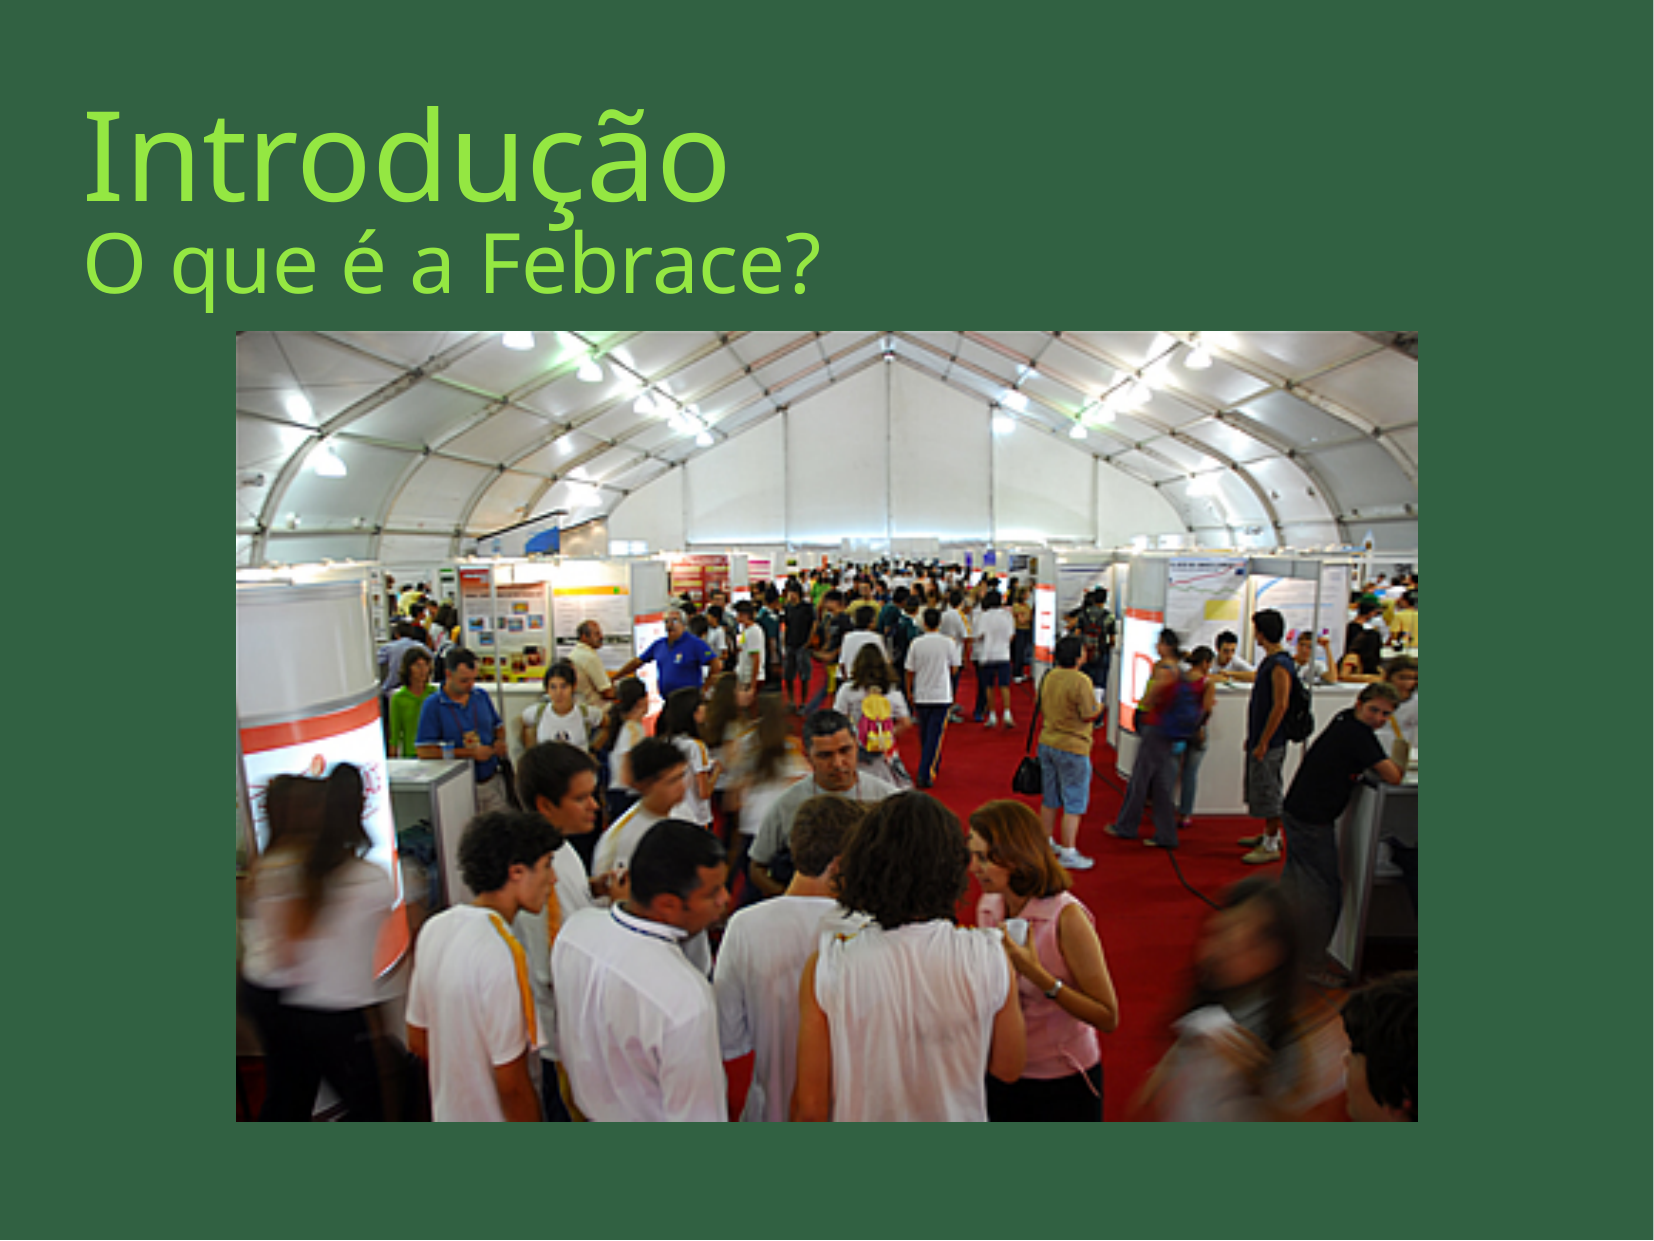

# Introdução
O que é a Febrace?